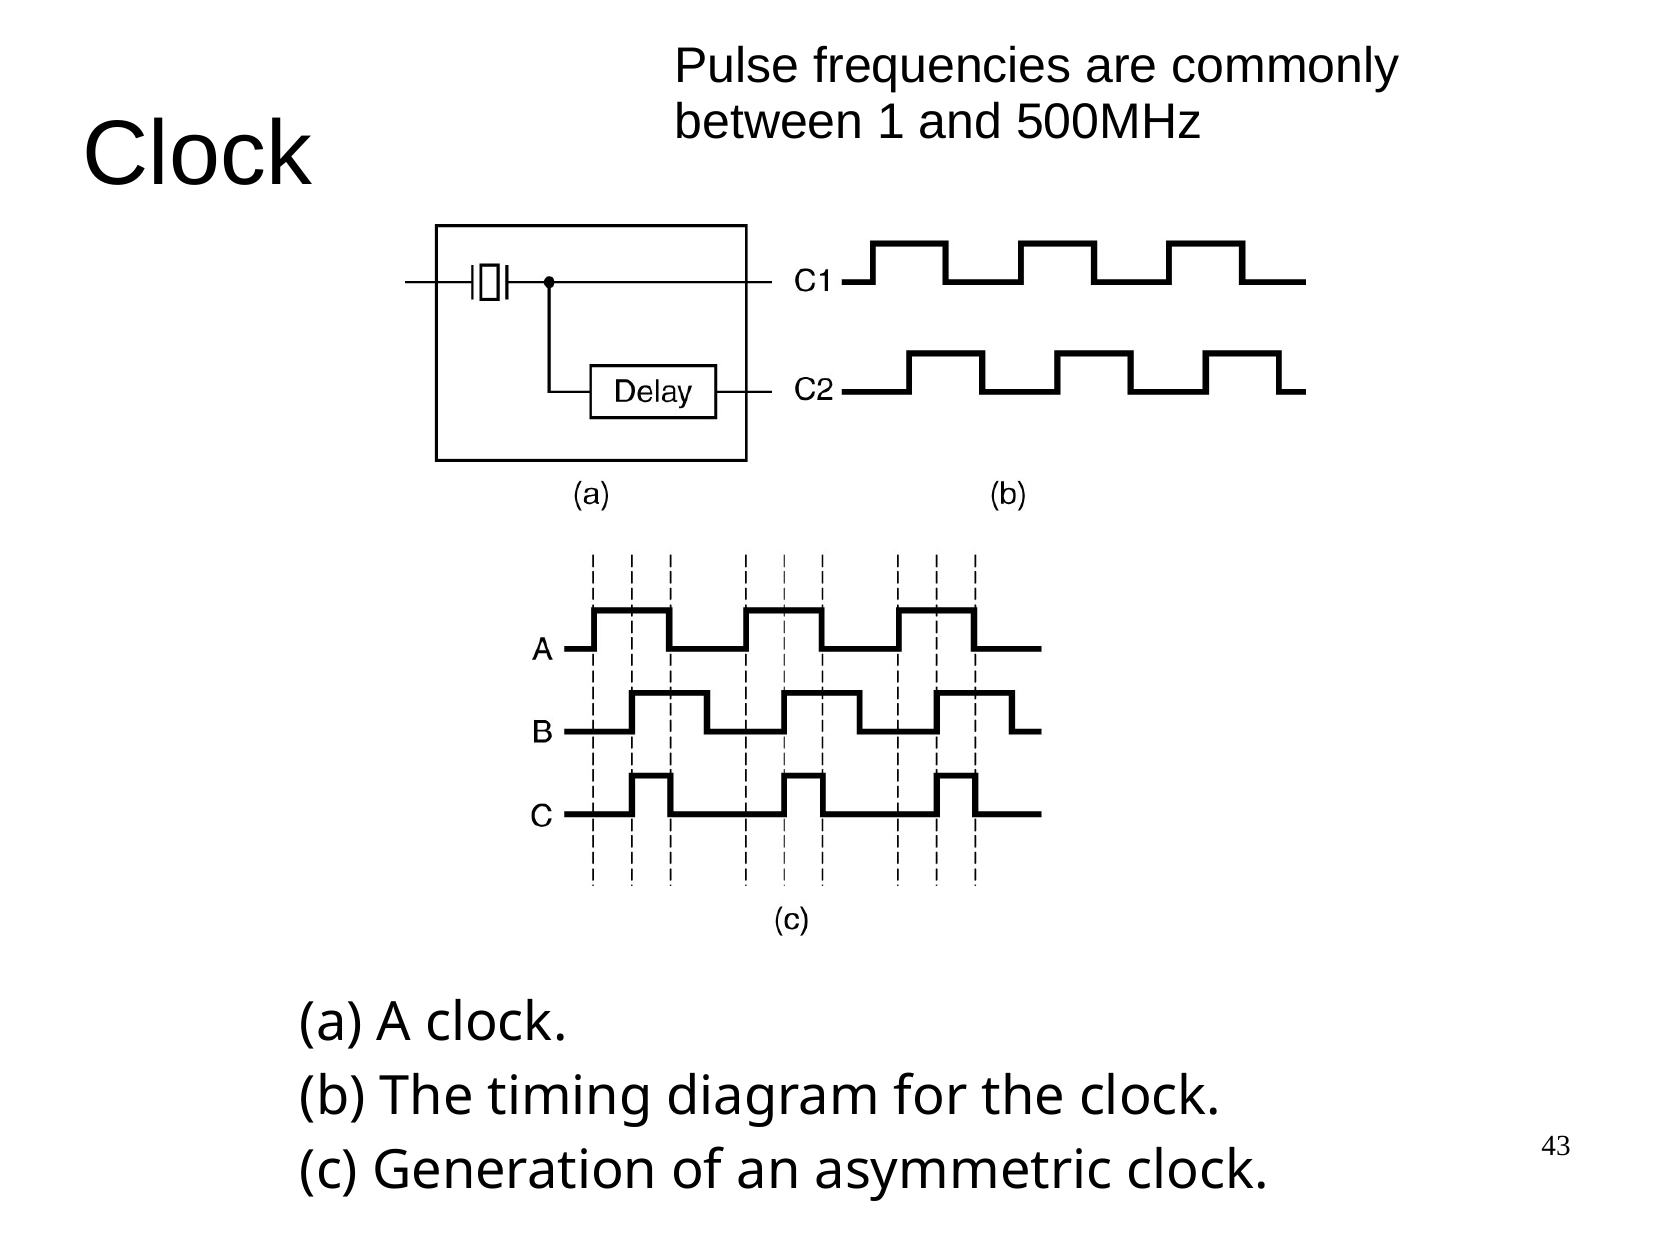

Pulse frequencies are commonly between 1 and 500MHz
# Clock
(a) A clock.
(b) The timing diagram for the clock.
(c) Generation of an asymmetric clock.
43